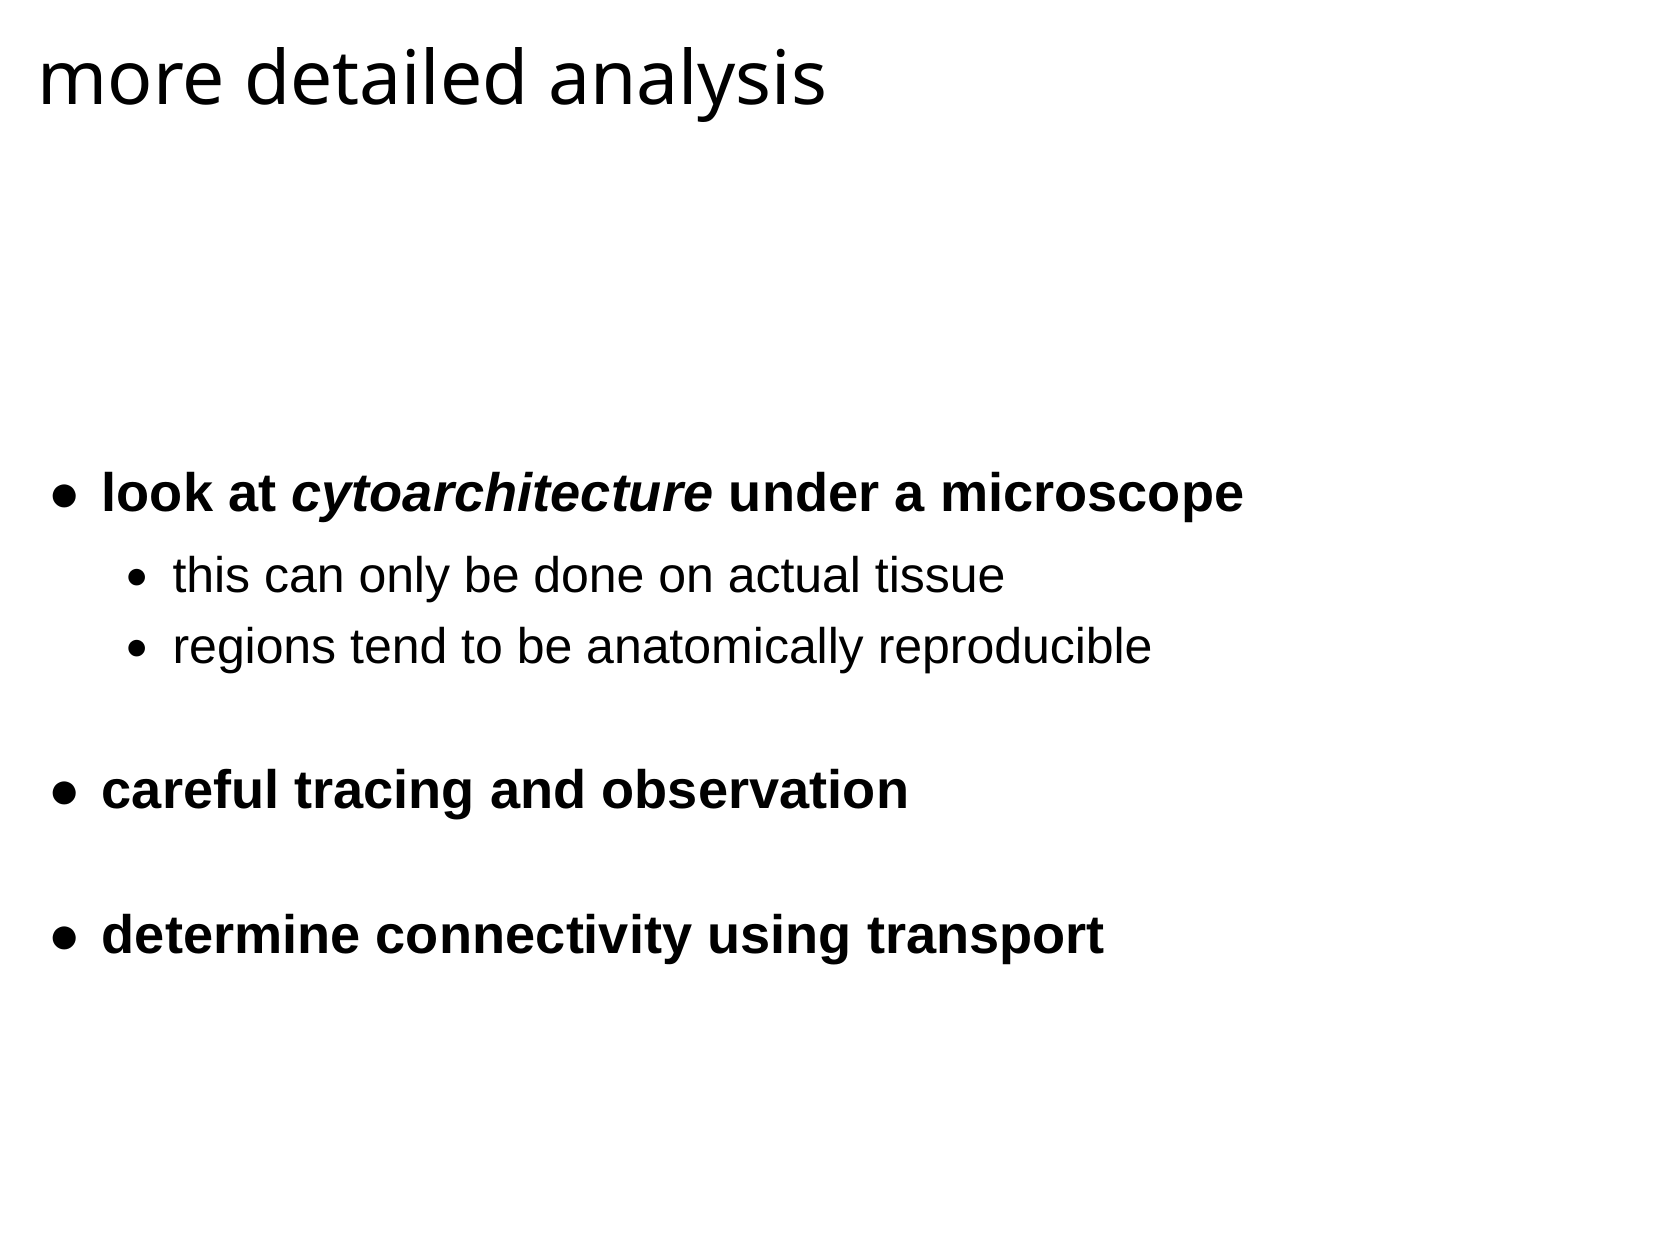

# more detailed analysis
look at cytoarchitecture under a microscope
this can only be done on actual tissue
regions tend to be anatomically reproducible
careful tracing and observation
determine connectivity using transport